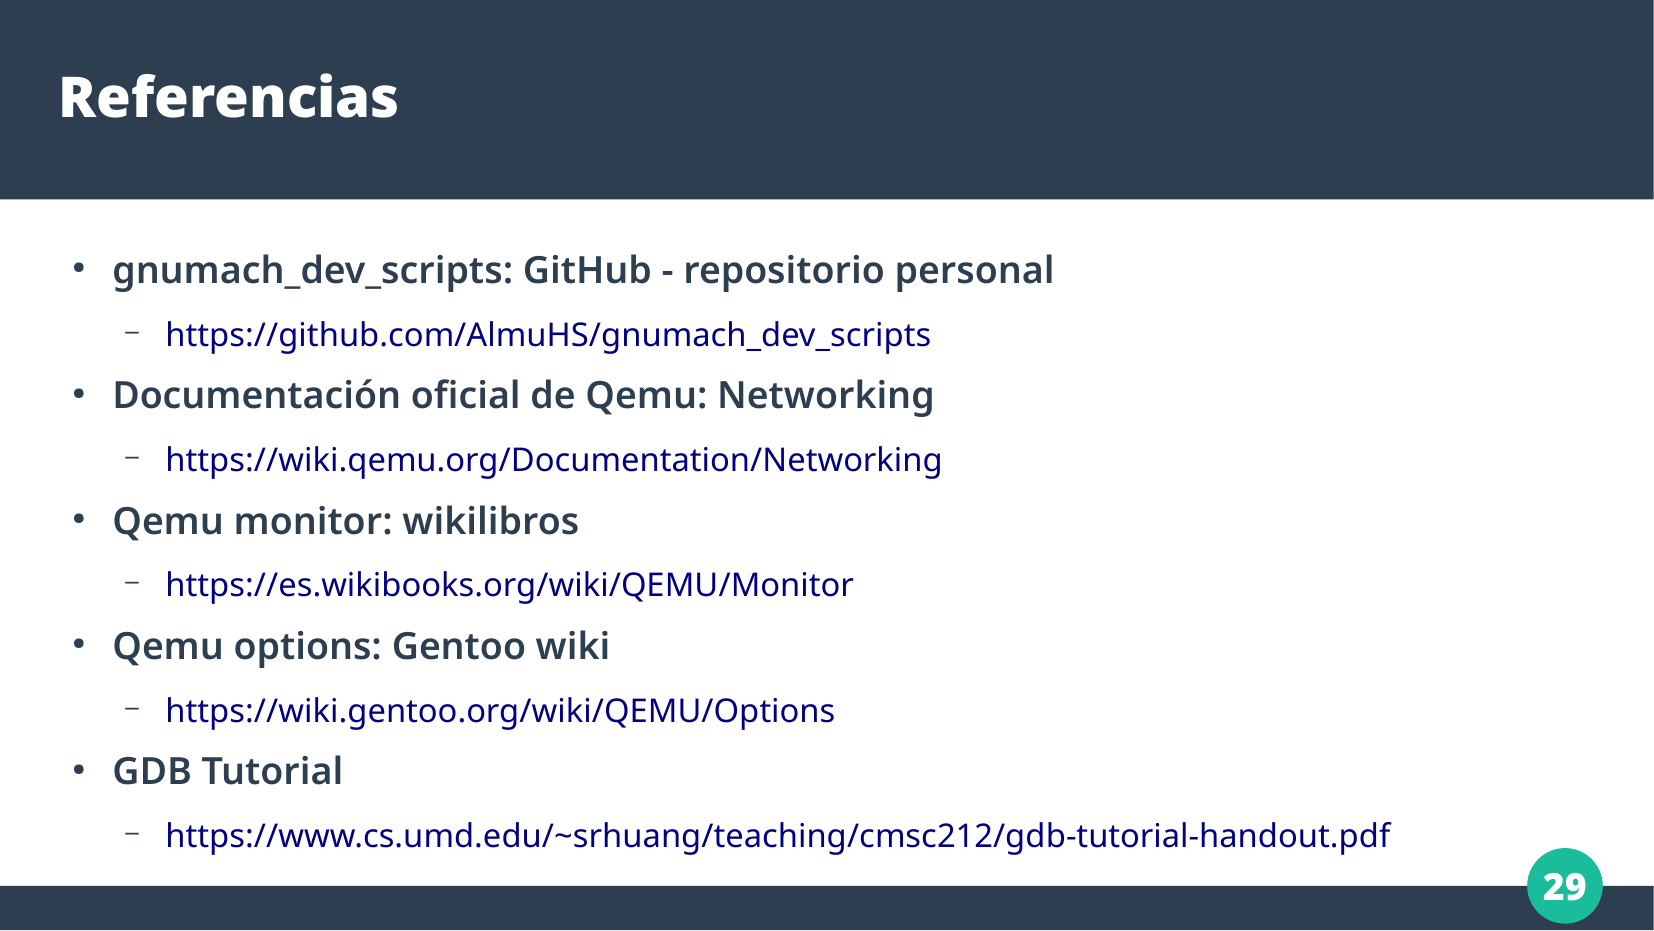

# Referencias
gnumach_dev_scripts: GitHub - repositorio personal
https://github.com/AlmuHS/gnumach_dev_scripts
Documentación oficial de Qemu: Networking
https://wiki.qemu.org/Documentation/Networking
Qemu monitor: wikilibros
https://es.wikibooks.org/wiki/QEMU/Monitor
Qemu options: Gentoo wiki
https://wiki.gentoo.org/wiki/QEMU/Options
GDB Tutorial
https://www.cs.umd.edu/~srhuang/teaching/cmsc212/gdb-tutorial-handout.pdf